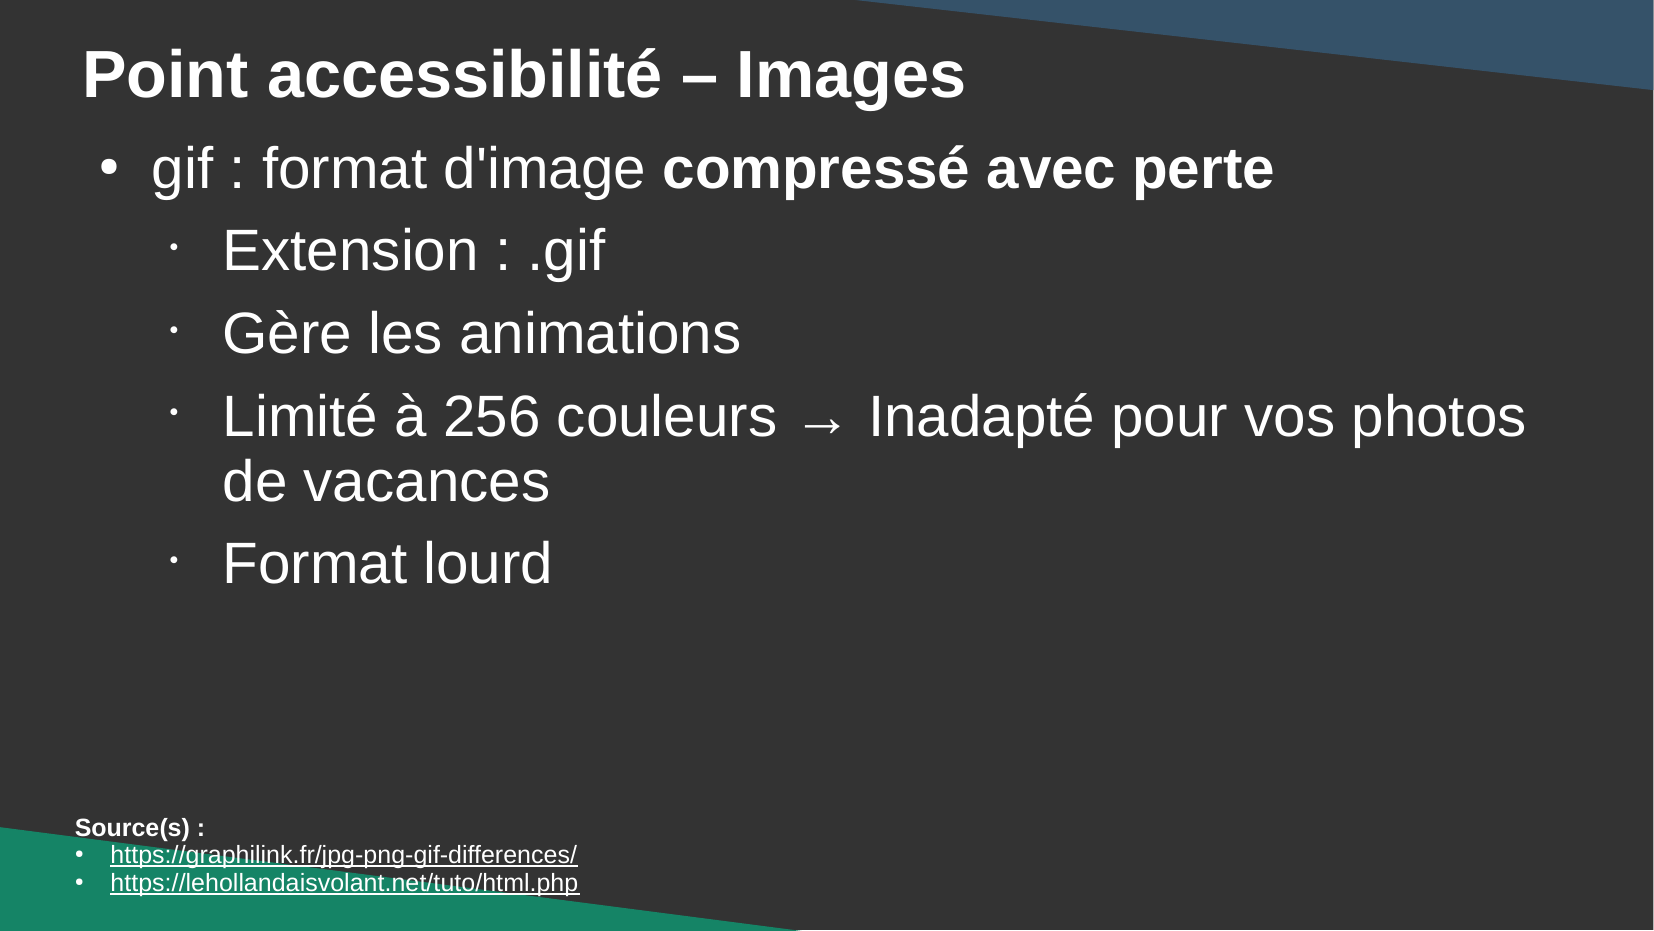

# Point accessibilité – Images
gif : format d'image compressé avec perte
Extension : .gif
Gère les animations
Limité à 256 couleurs → Inadapté pour vos photos de vacances
Format lourd
Source(s) :
https://graphilink.fr/jpg-png-gif-differences/
https://lehollandaisvolant.net/tuto/html.php